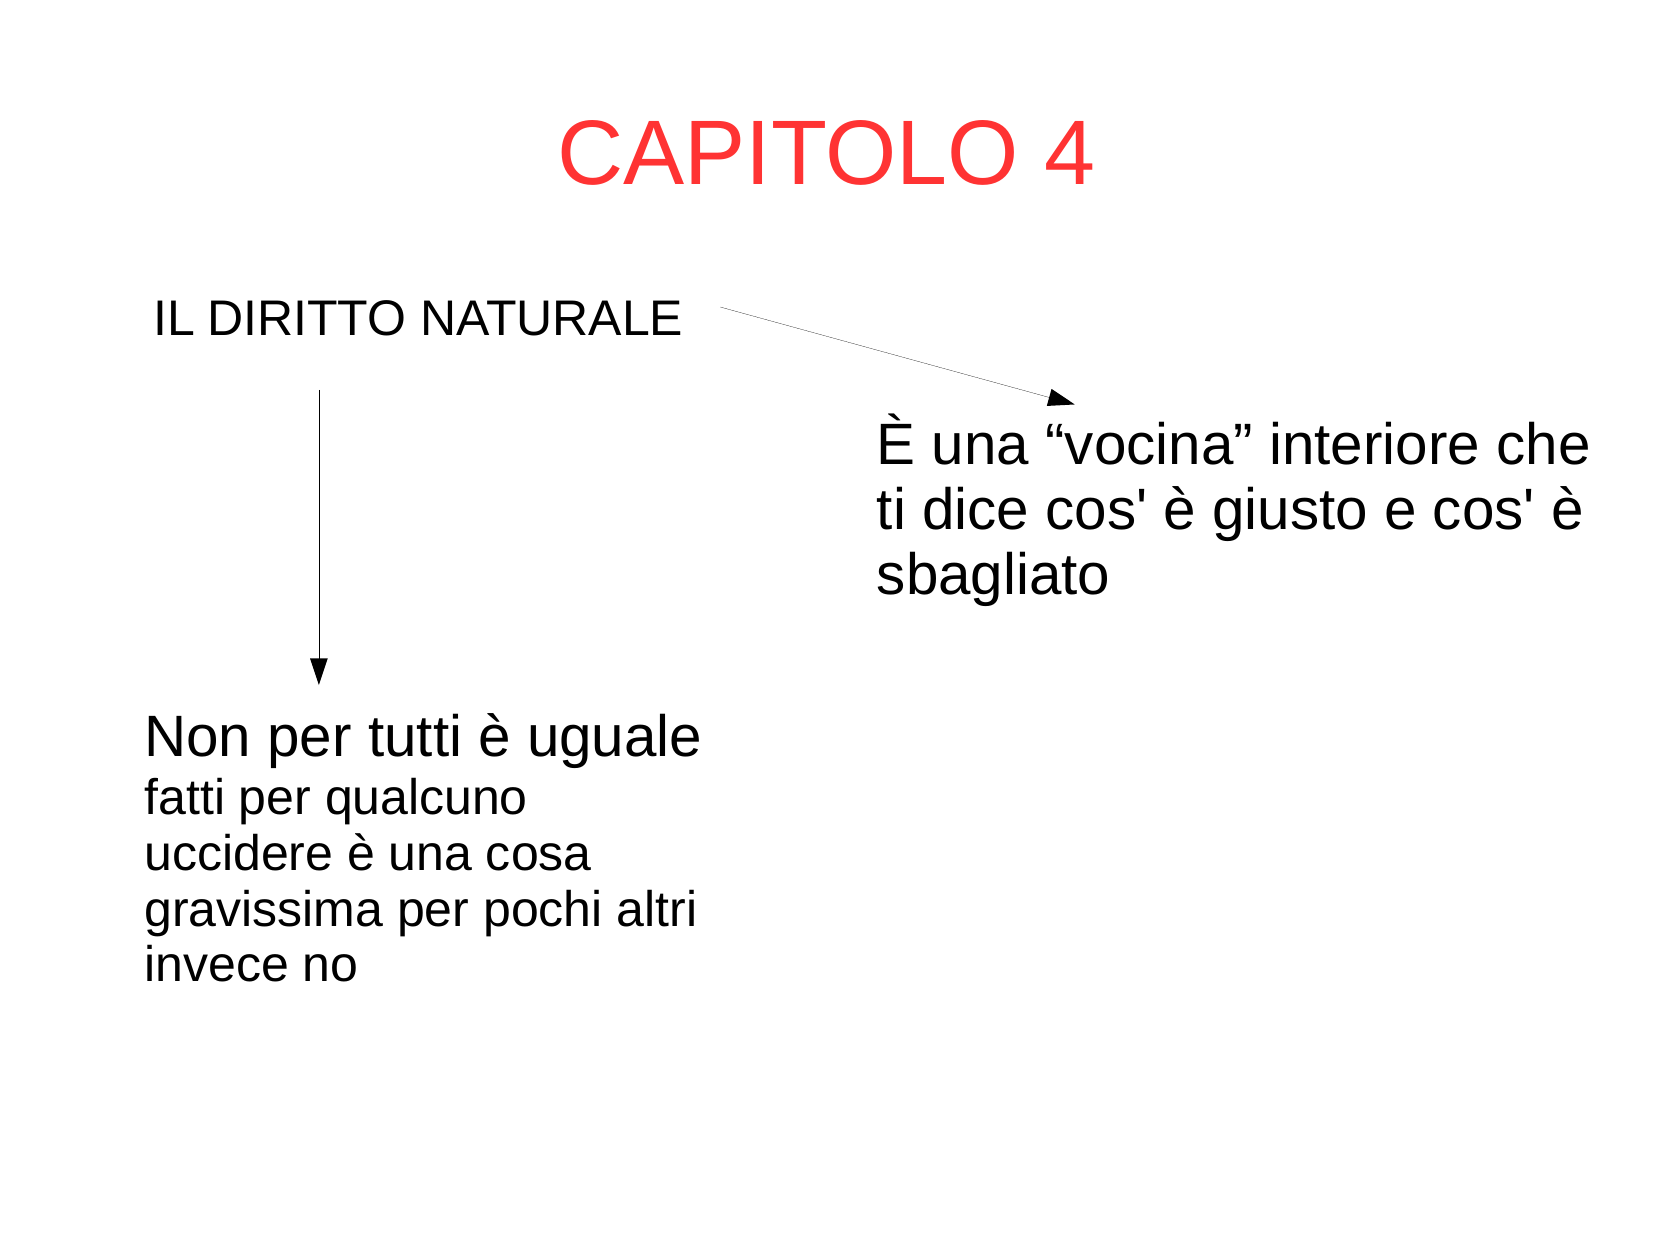

# CAPITOLO 4
IL DIRITTO NATURALE
È una “vocina” interiore che ti dice cos' è giusto e cos' è sbagliato
Non per tutti è uguale fatti per qualcuno uccidere è una cosa gravissima per pochi altri invece no